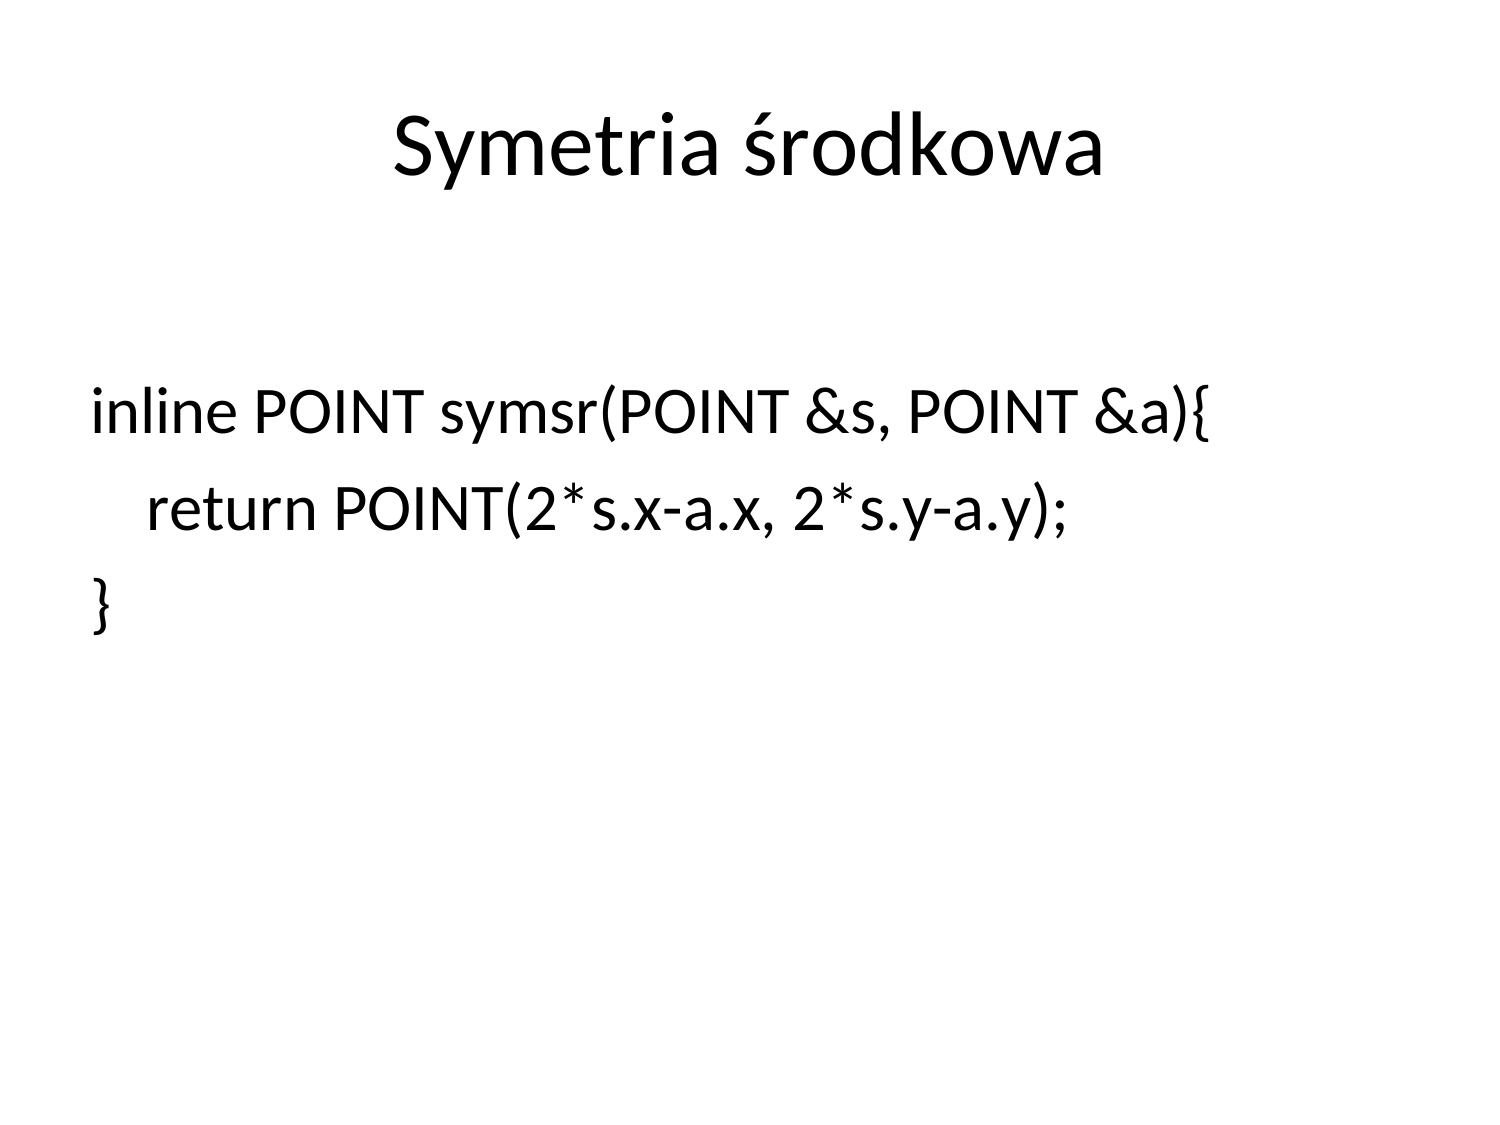

# Symetria środkowa
inline POINT symsr(POINT &s, POINT &a){
	return POINT(2*s.x-a.x, 2*s.y-a.y);
}